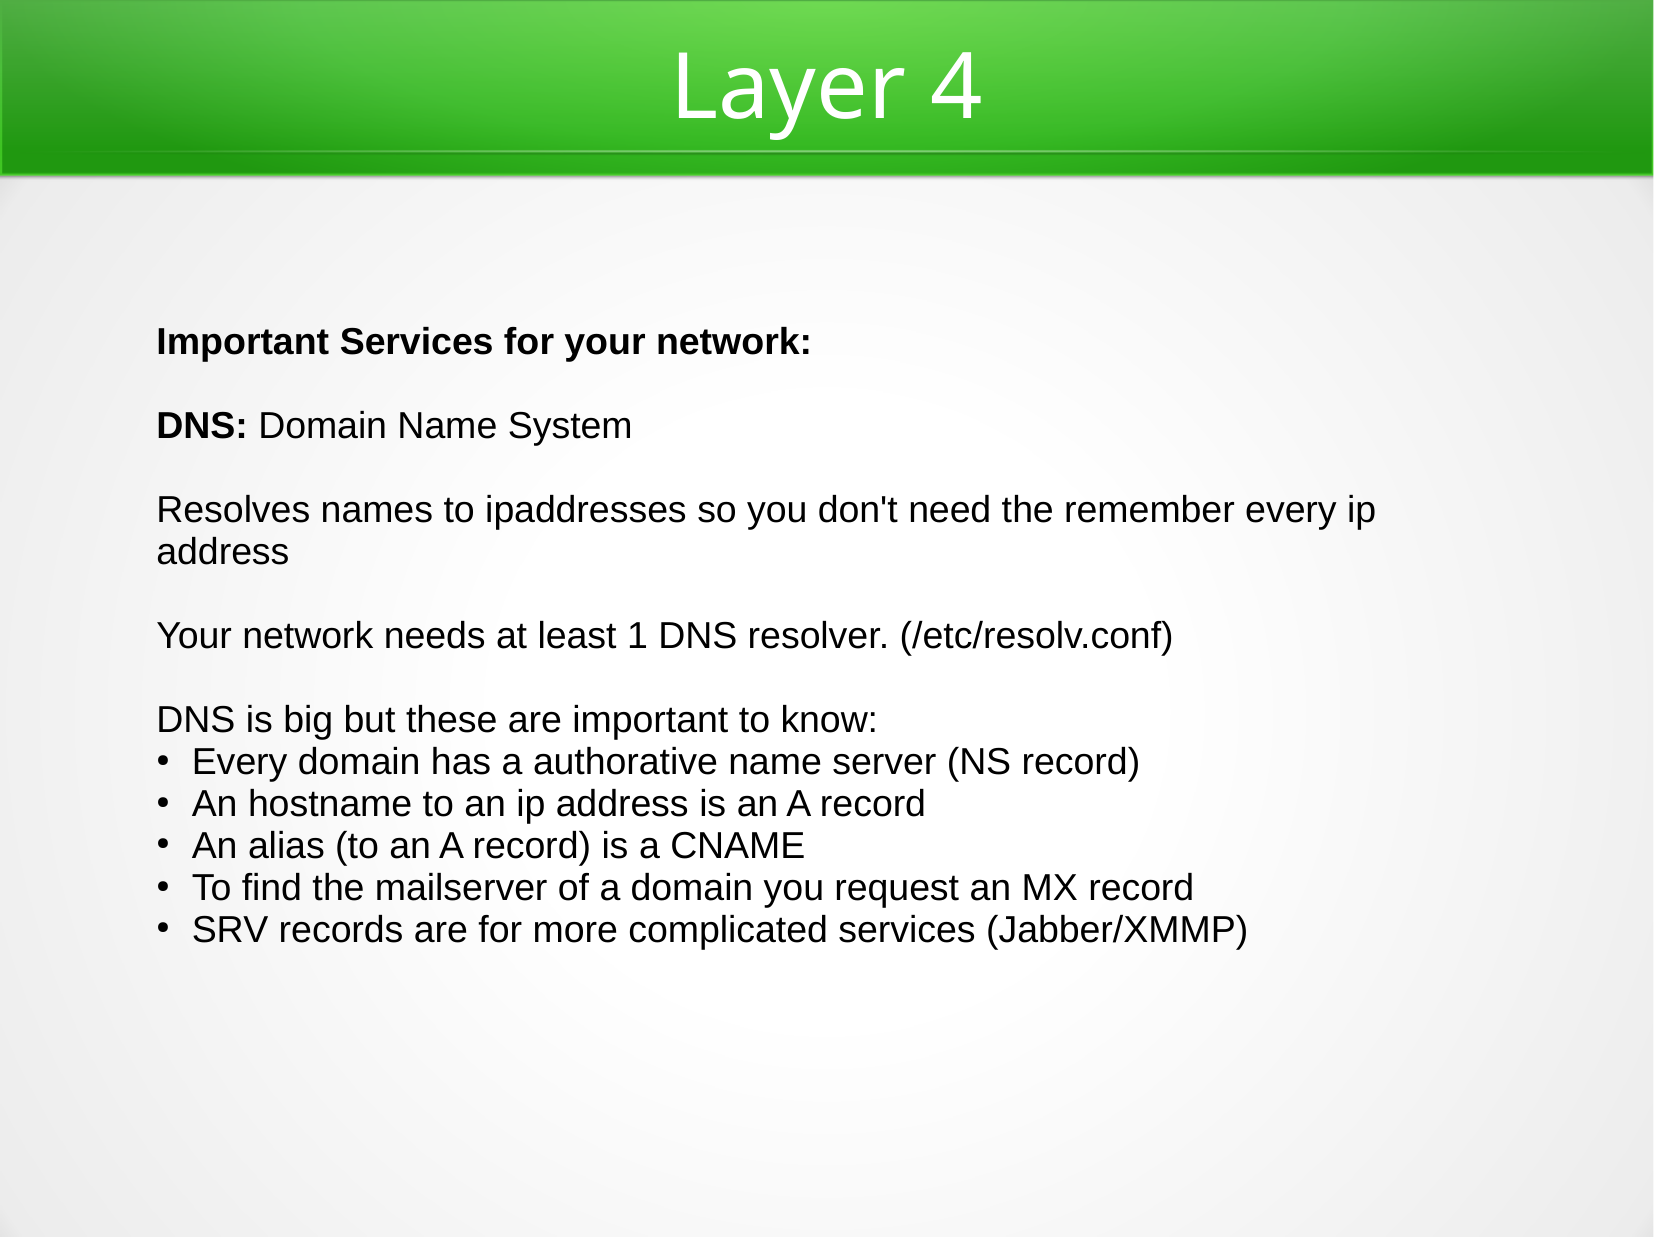

# Layer 4
Important Services for your network:
DNS: Domain Name System
Resolves names to ipaddresses so you don't need the remember every ip address
Your network needs at least 1 DNS resolver. (/etc/resolv.conf)
DNS is big but these are important to know:
Every domain has a authorative name server (NS record)
An hostname to an ip address is an A record
An alias (to an A record) is a CNAME
To find the mailserver of a domain you request an MX record
SRV records are for more complicated services (Jabber/XMMP)